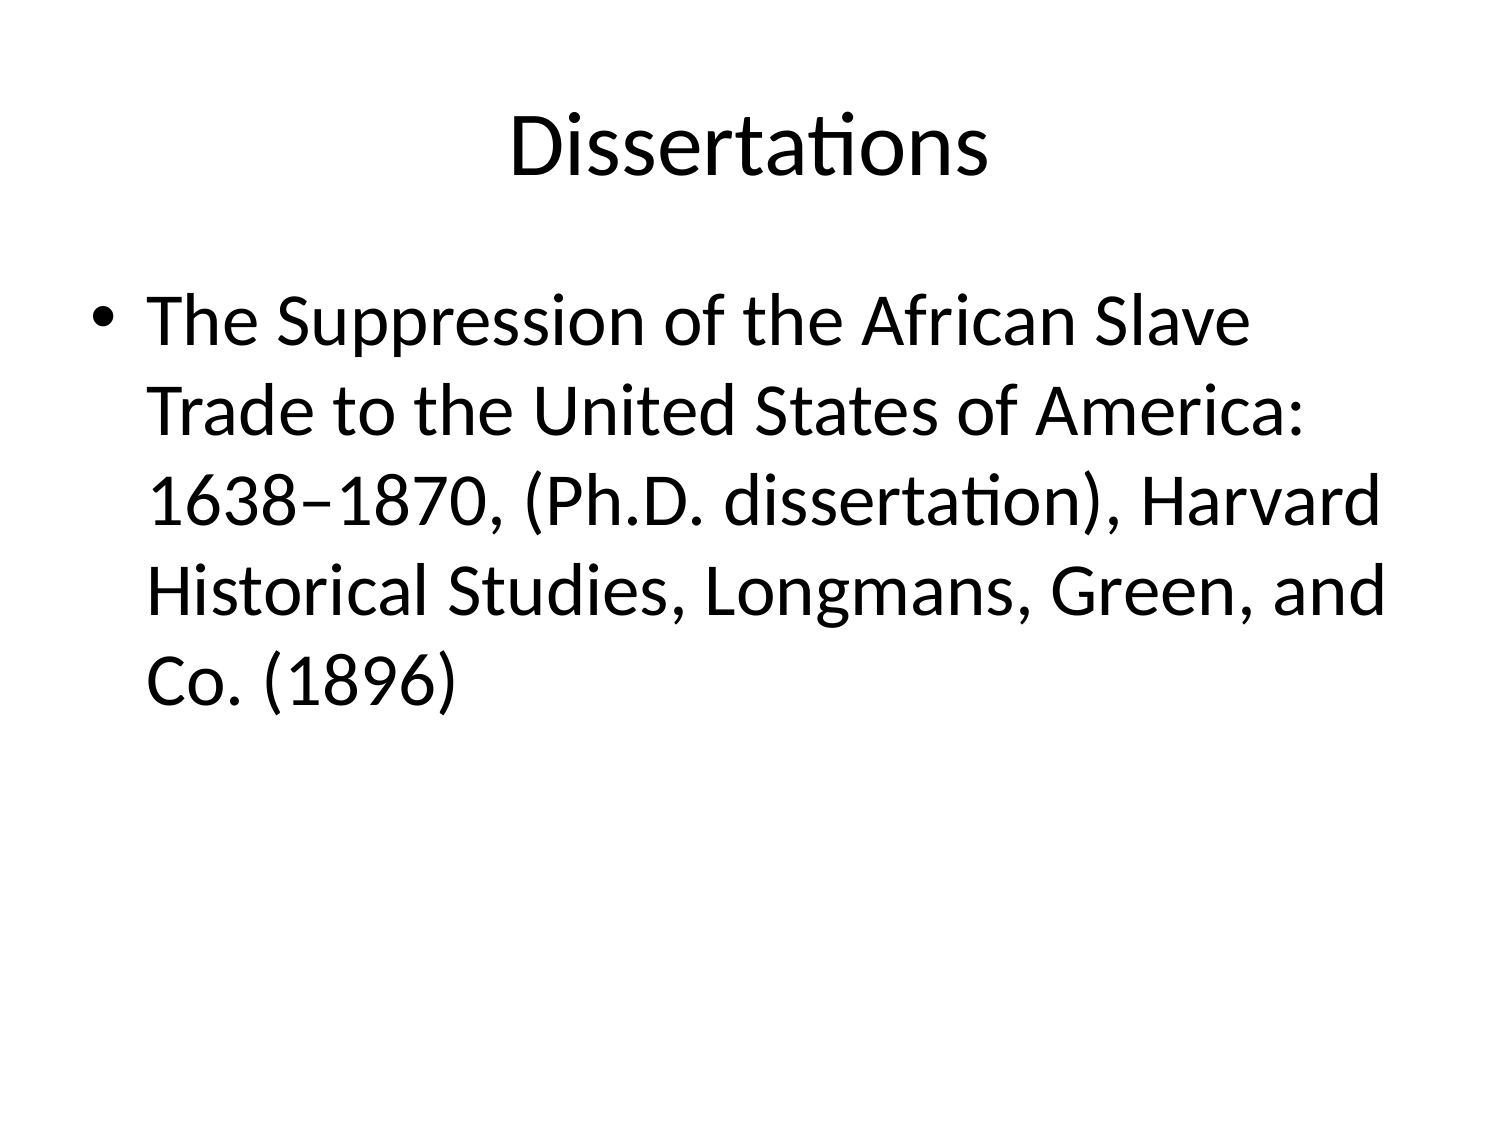

# Dissertations
The Suppression of the African Slave Trade to the United States of America: 1638–1870, (Ph.D. dissertation), Harvard Historical Studies, Longmans, Green, and Co. (1896)